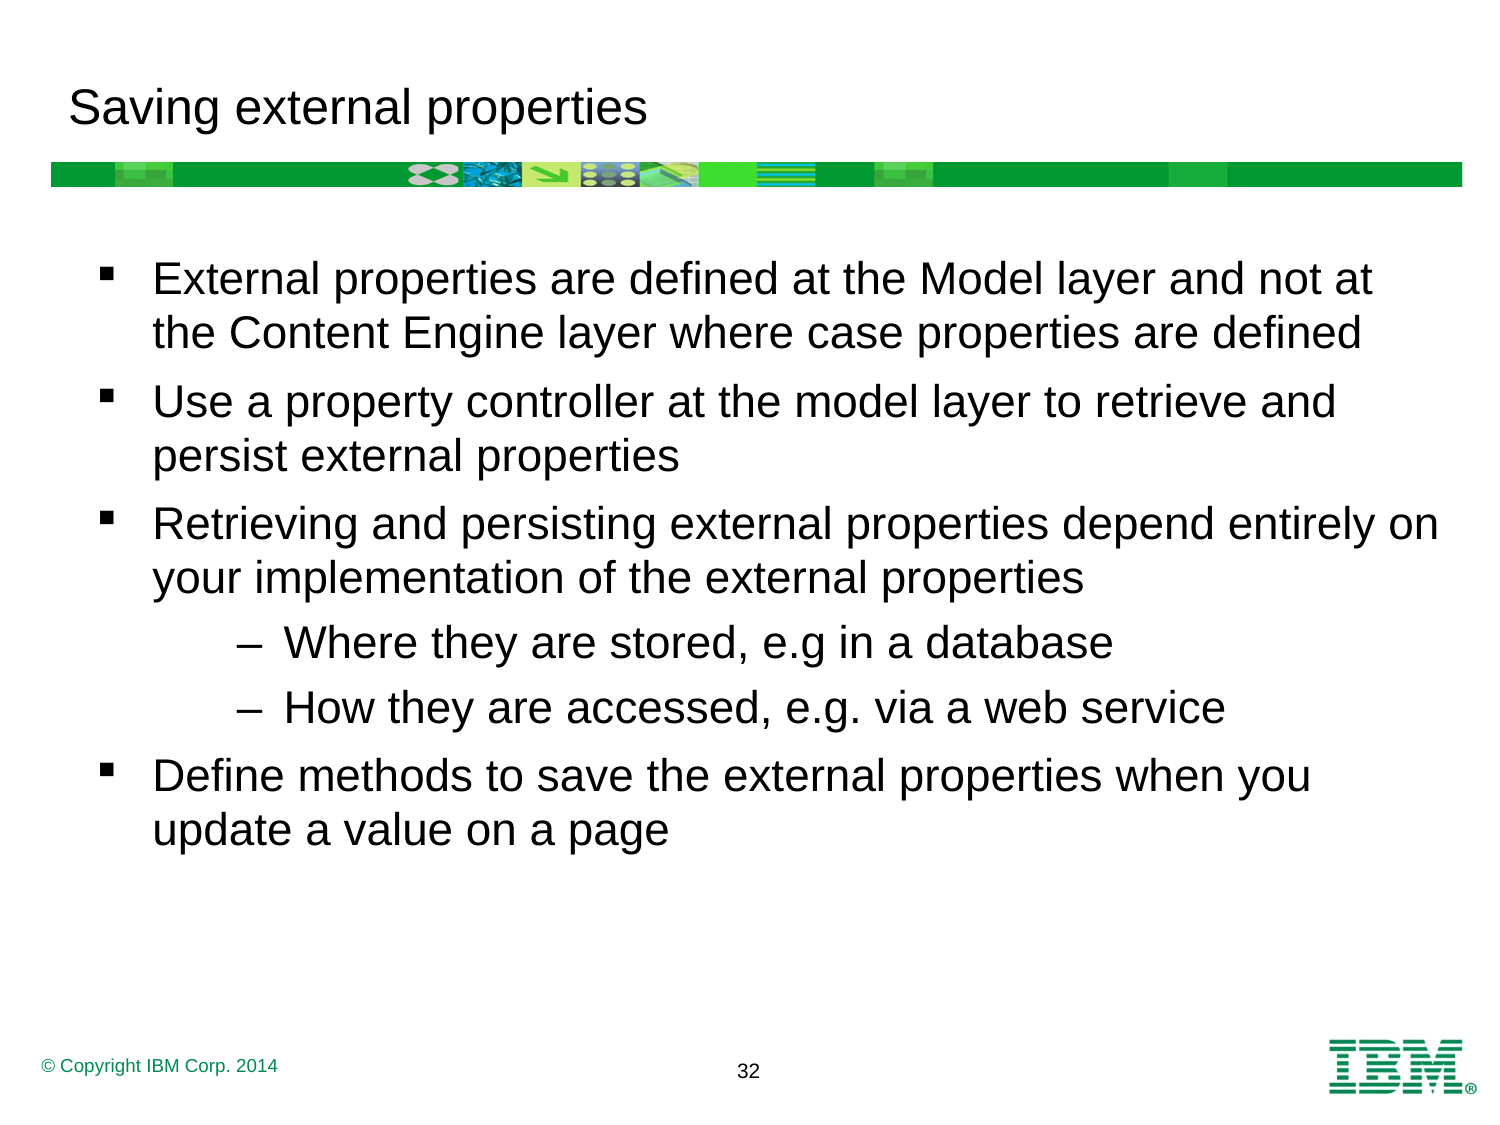

# Saving external properties
External properties are defined at the Model layer and not at the Content Engine layer where case properties are defined
Use a property controller at the model layer to retrieve and persist external properties
Retrieving and persisting external properties depend entirely on your implementation of the external properties
Where they are stored, e.g in a database
How they are accessed, e.g. via a web service
Define methods to save the external properties when you update a value on a page
32